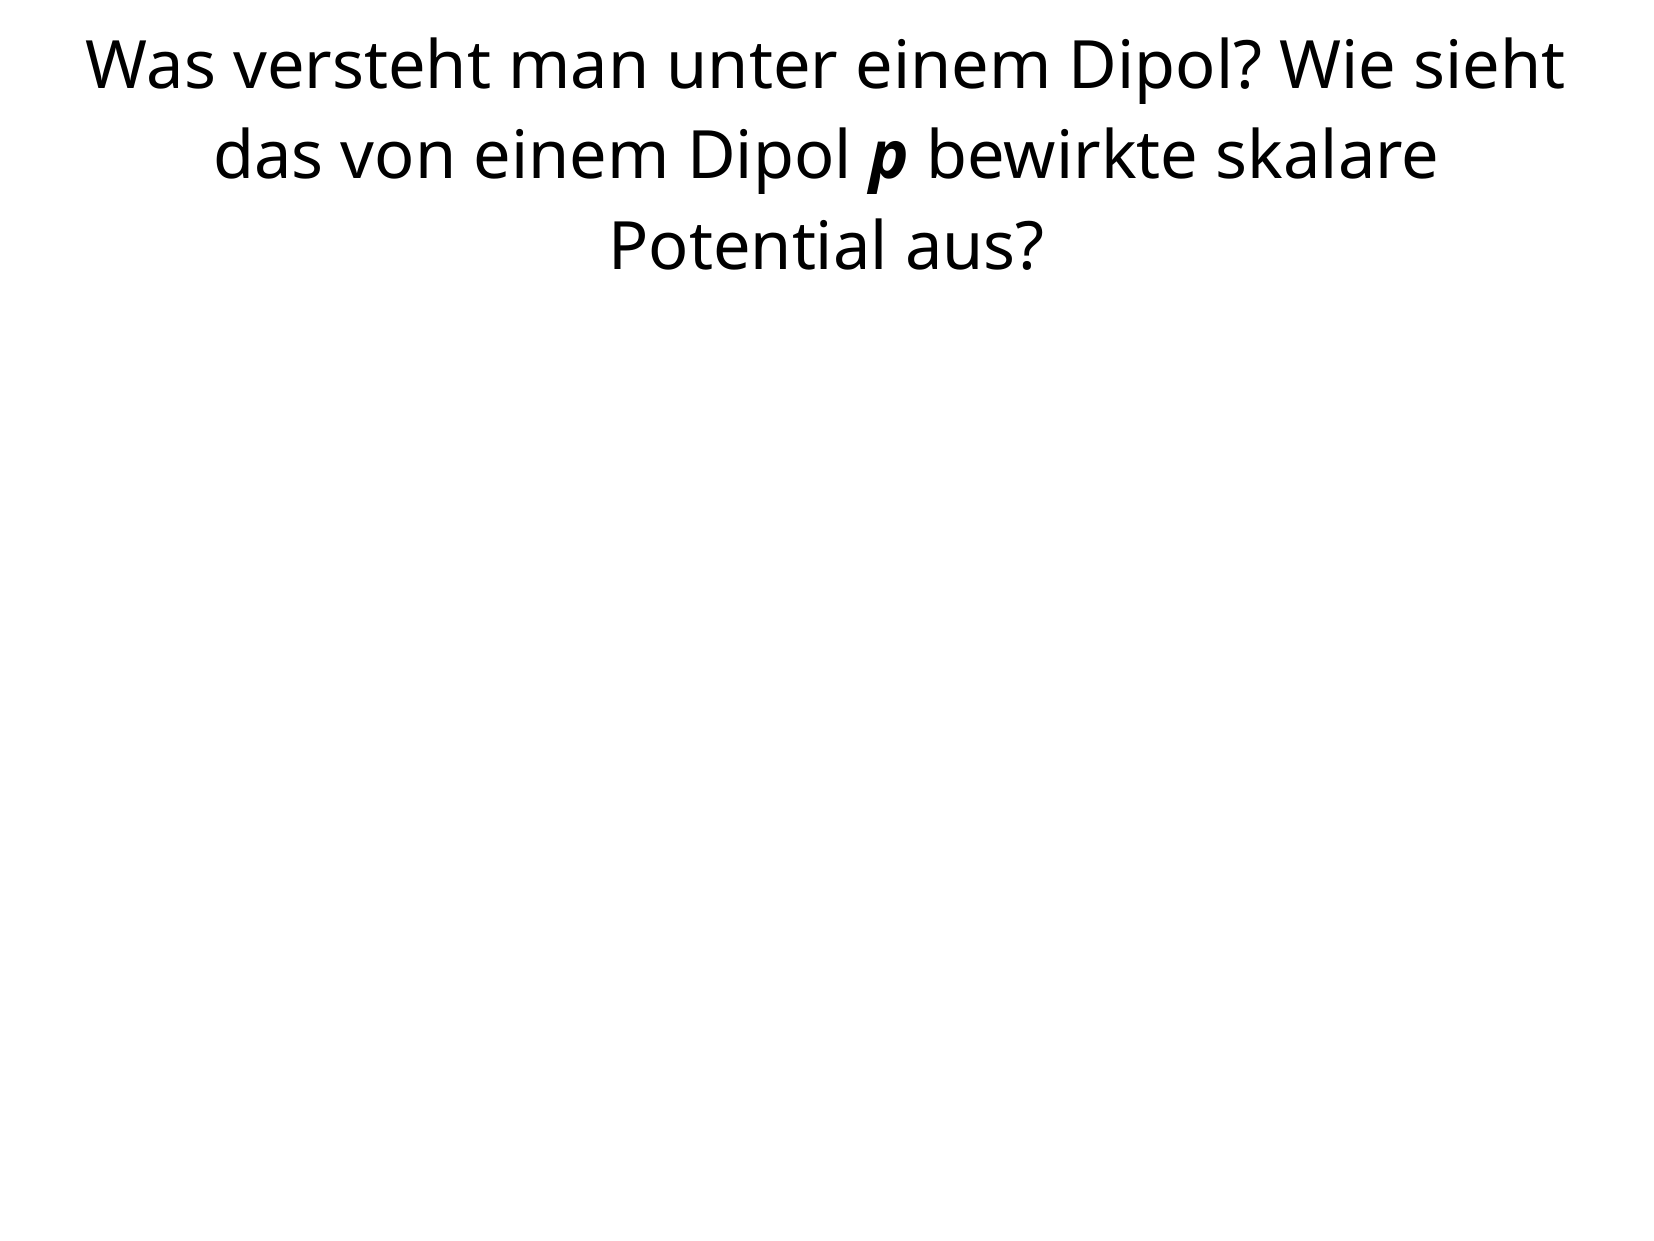

# Was versteht man unter einem Dipol? Wie sieht das von einem Dipol p bewirkte skalare Potential aus?